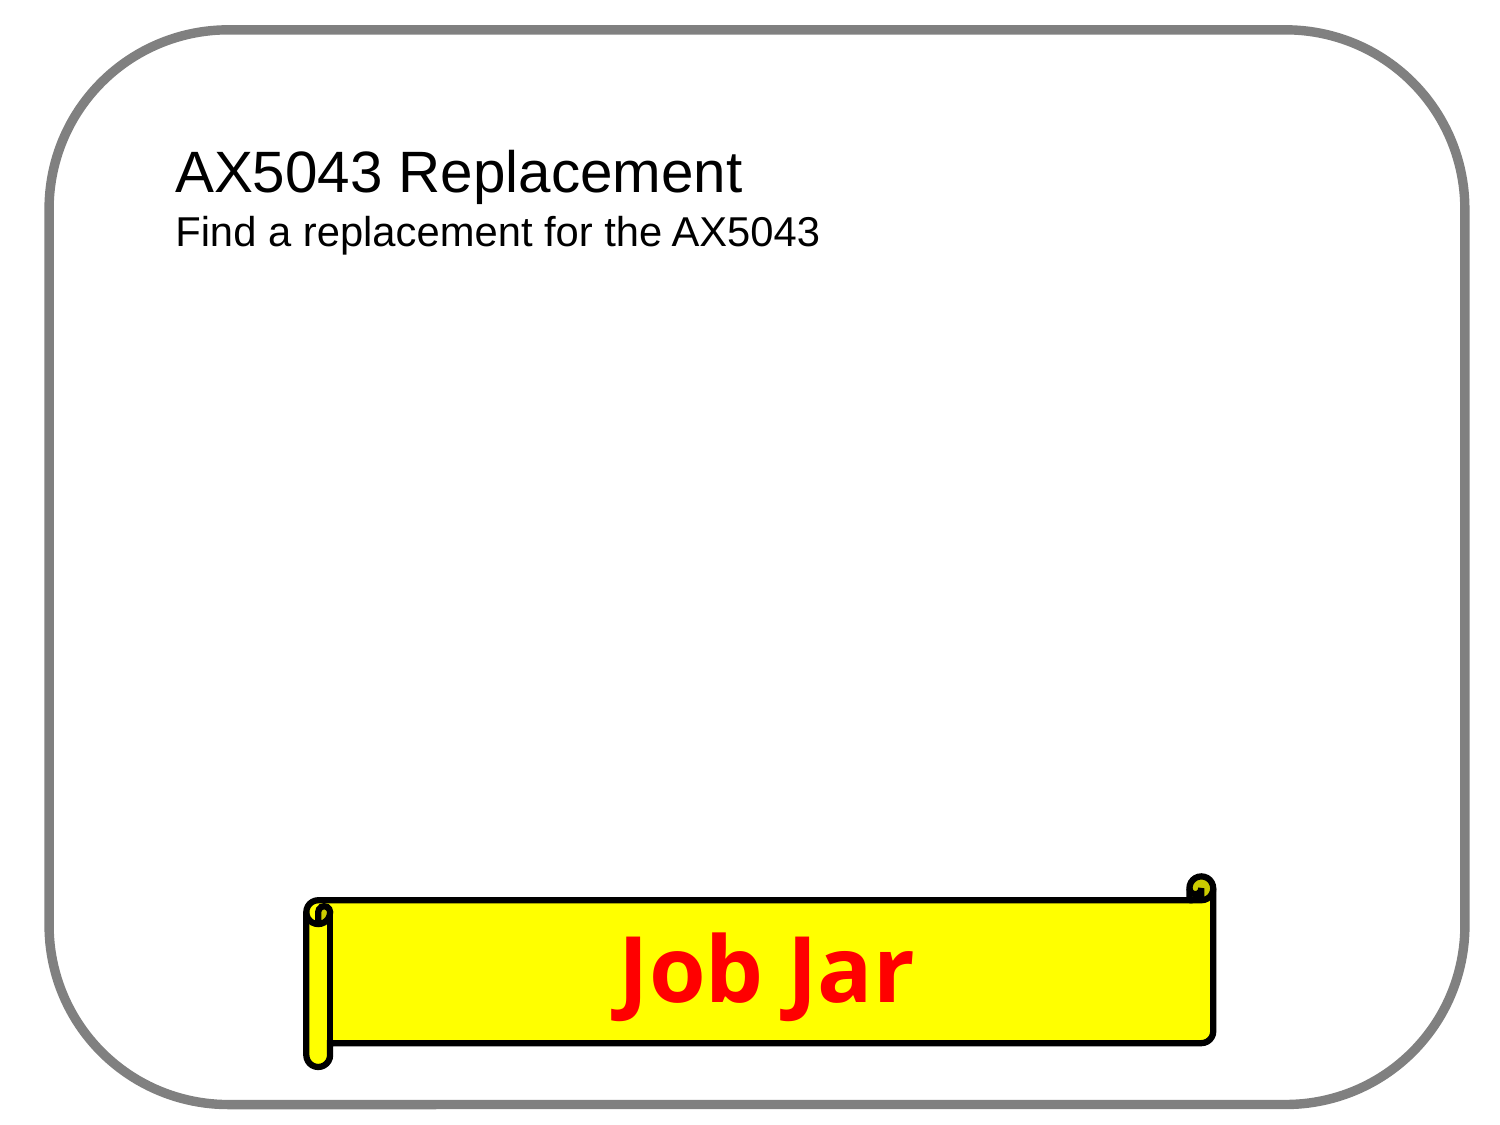

AX5043 Replacement
Find a replacement for the AX5043
Job Jar